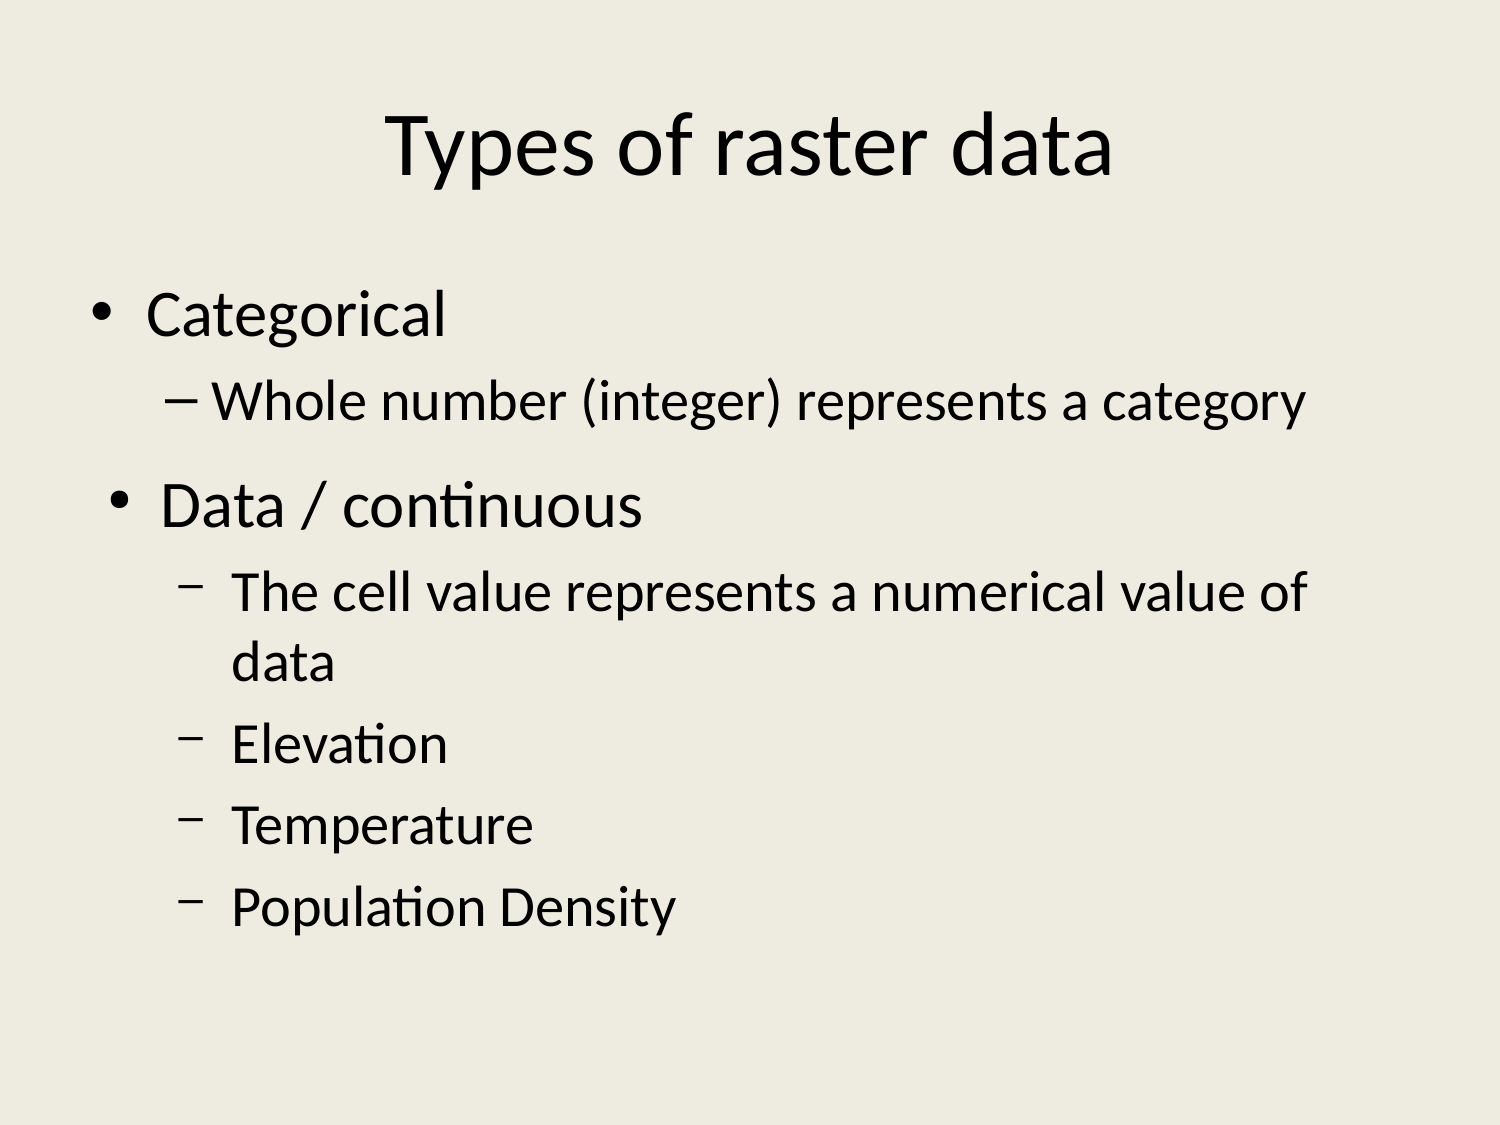

# Types of raster data
Categorical
Whole number (integer) represents a category
Data / continuous
The cell value represents a numerical value of data
Elevation
Temperature
Population Density